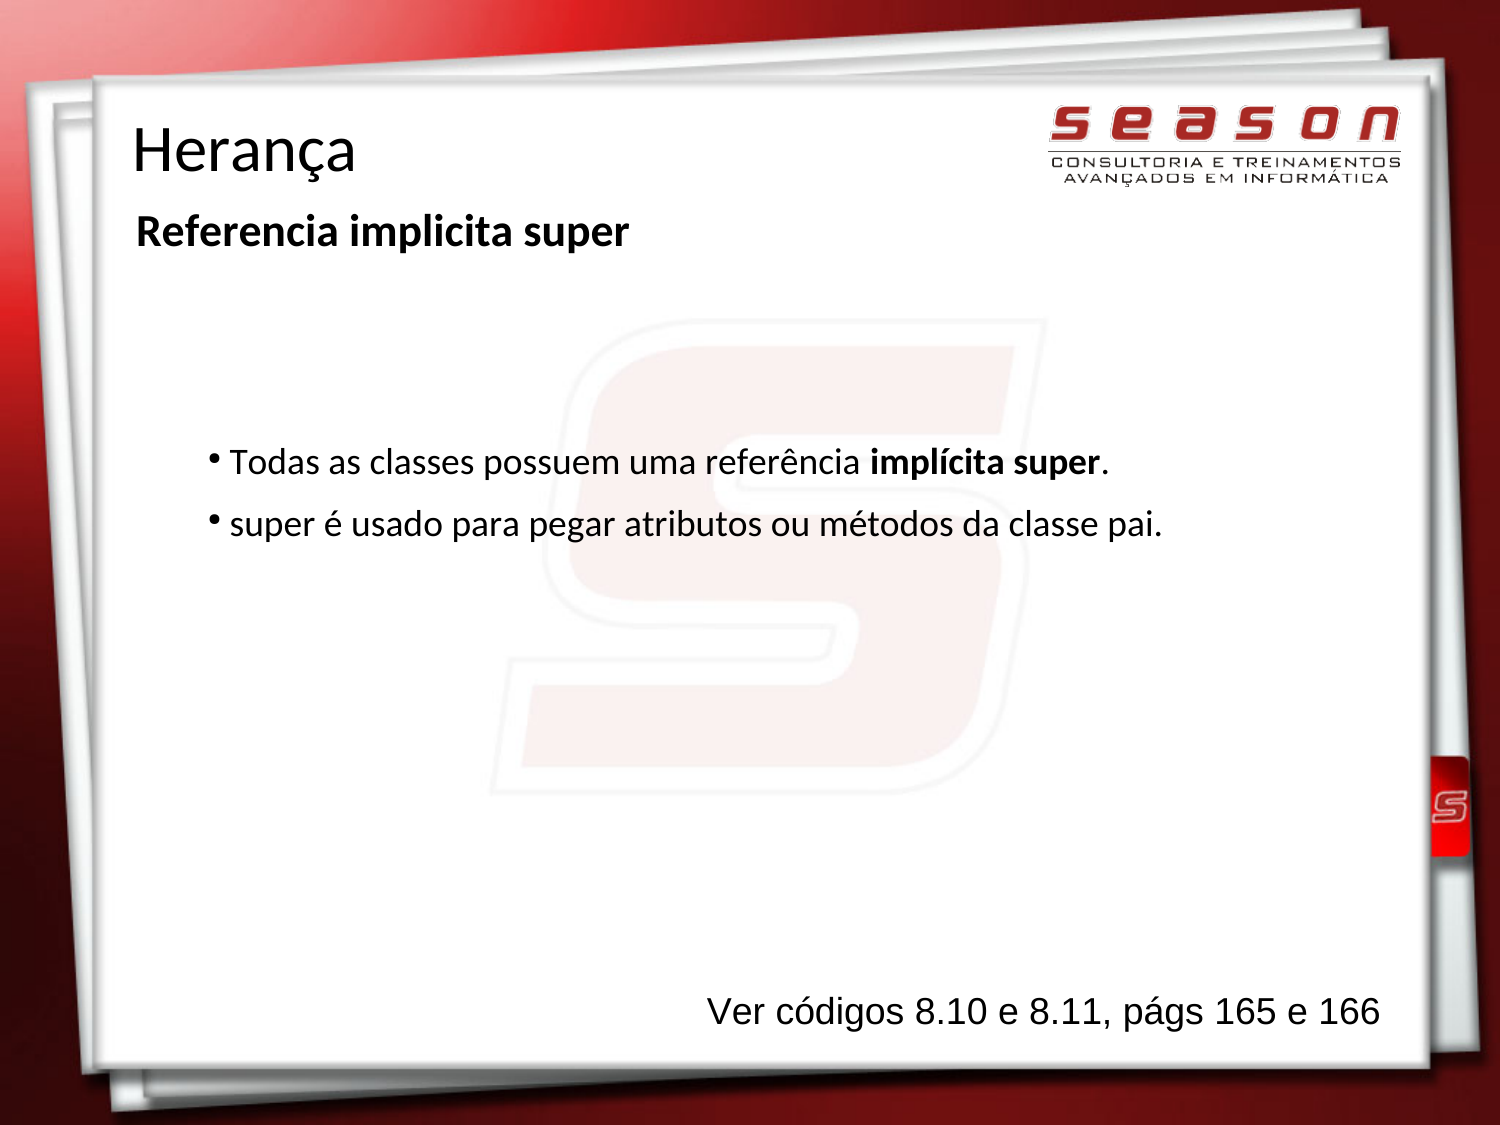

# Herança
Referencia implicita super
 Todas as classes possuem uma referência implícita super.
 super é usado para pegar atributos ou métodos da classe pai.
Ver códigos 8.10 e 8.11, págs 165 e 166